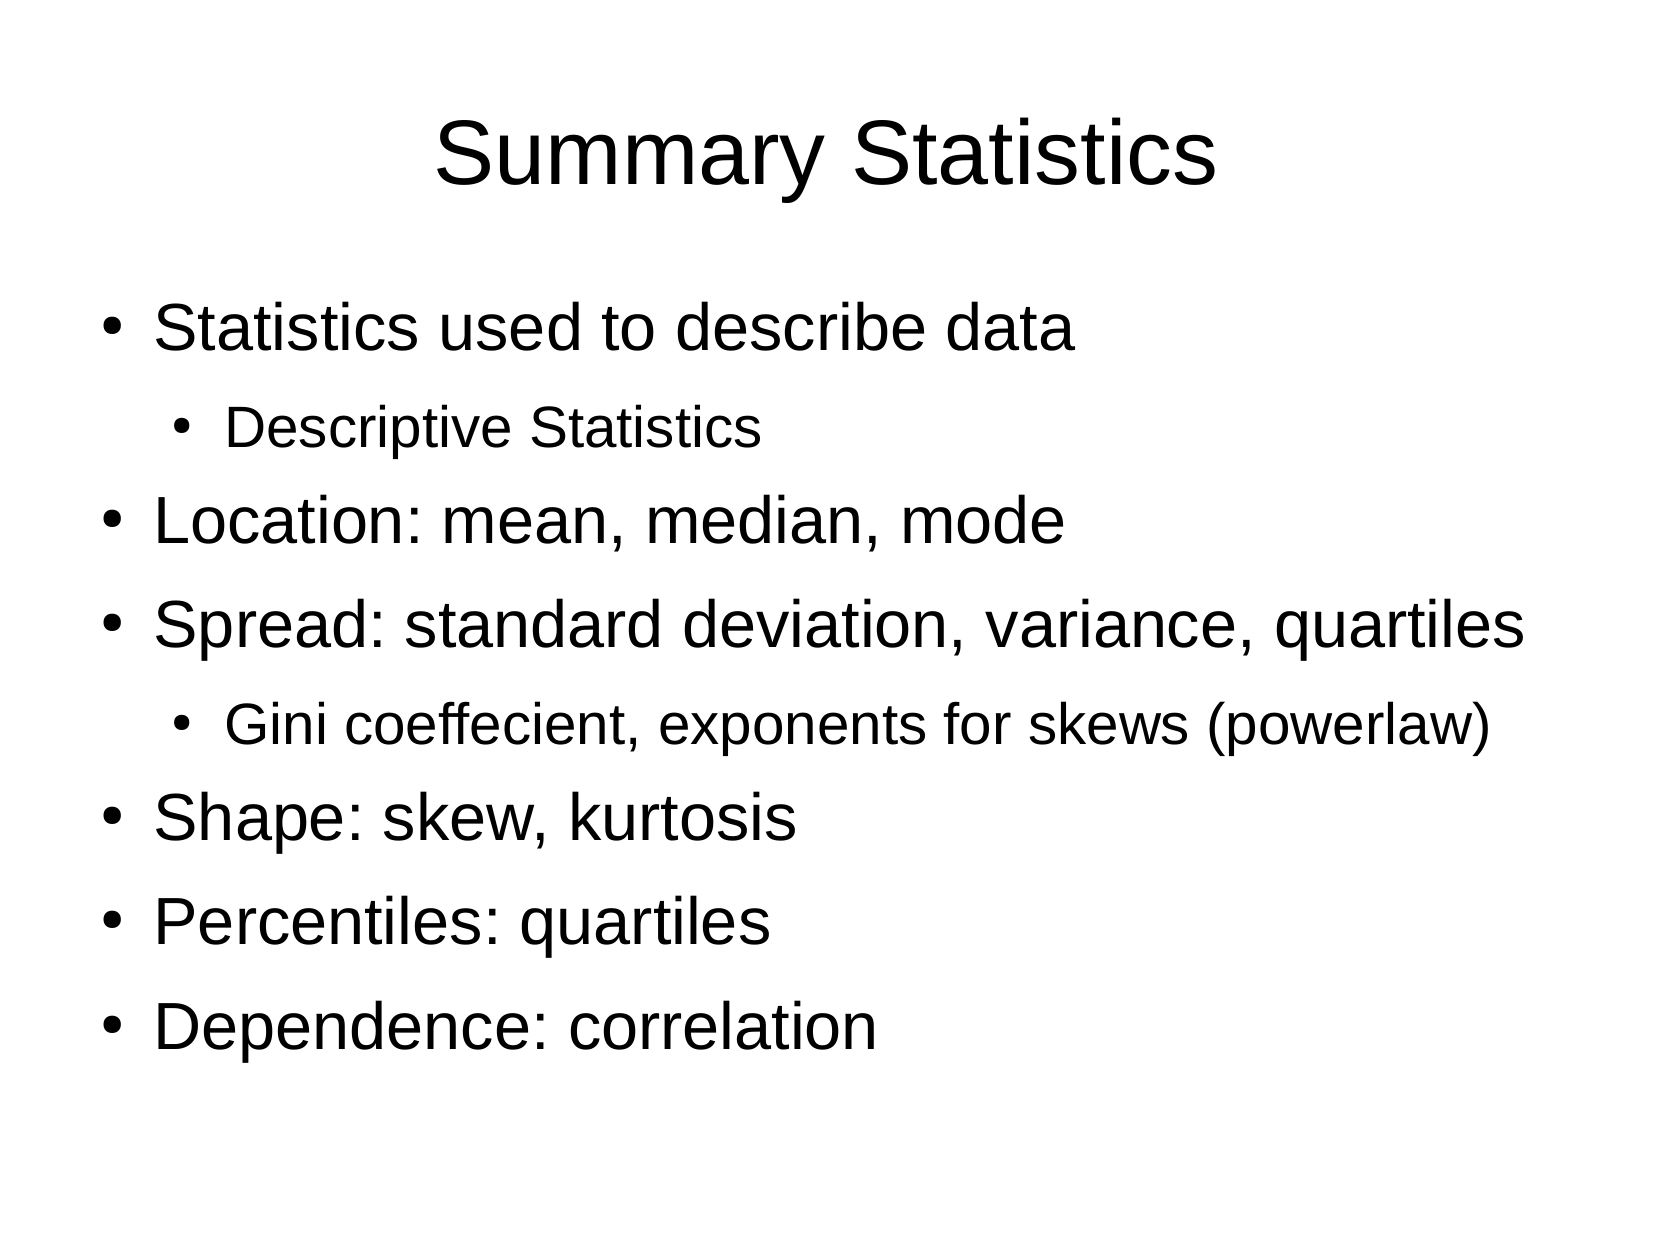

# Summary Statistics
Statistics used to describe data
Descriptive Statistics
Location: mean, median, mode
Spread: standard deviation, variance, quartiles
Gini coeffecient, exponents for skews (powerlaw)
Shape: skew, kurtosis
Percentiles: quartiles
Dependence: correlation